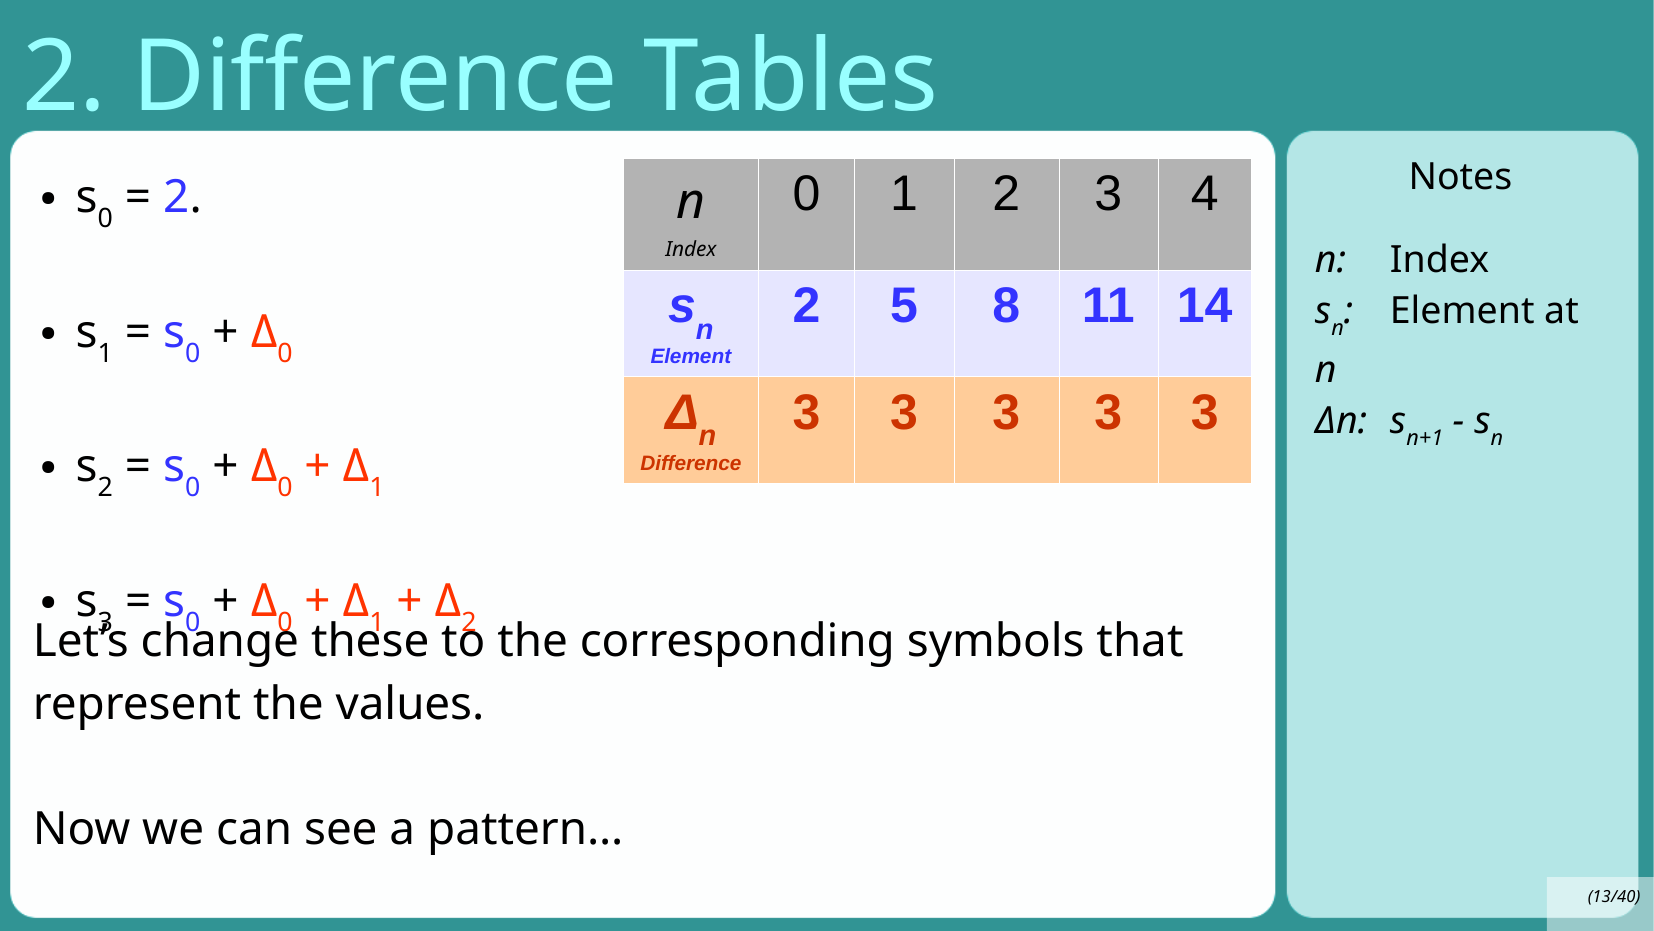

# 2. Difference Tables
Notes
| n Index | 0 | 1 | 2 | 3 | 4 |
| --- | --- | --- | --- | --- | --- |
| sn Element | 2 | 5 | 8 | 11 | 14 |
| Δn Difference | 3 | 3 | 3 | 3 | 3 |
s0 = 2.
s1 = s0 + Δ0
s2 = s0 + Δ0 + Δ1
s3 = s0 + Δ0 + Δ1 + Δ2
n: 	Index
sn: 	Element at n
Δn: 	sn+1 - sn
Let’s change these to the corresponding symbols that represent the values.
Now we can see a pattern…